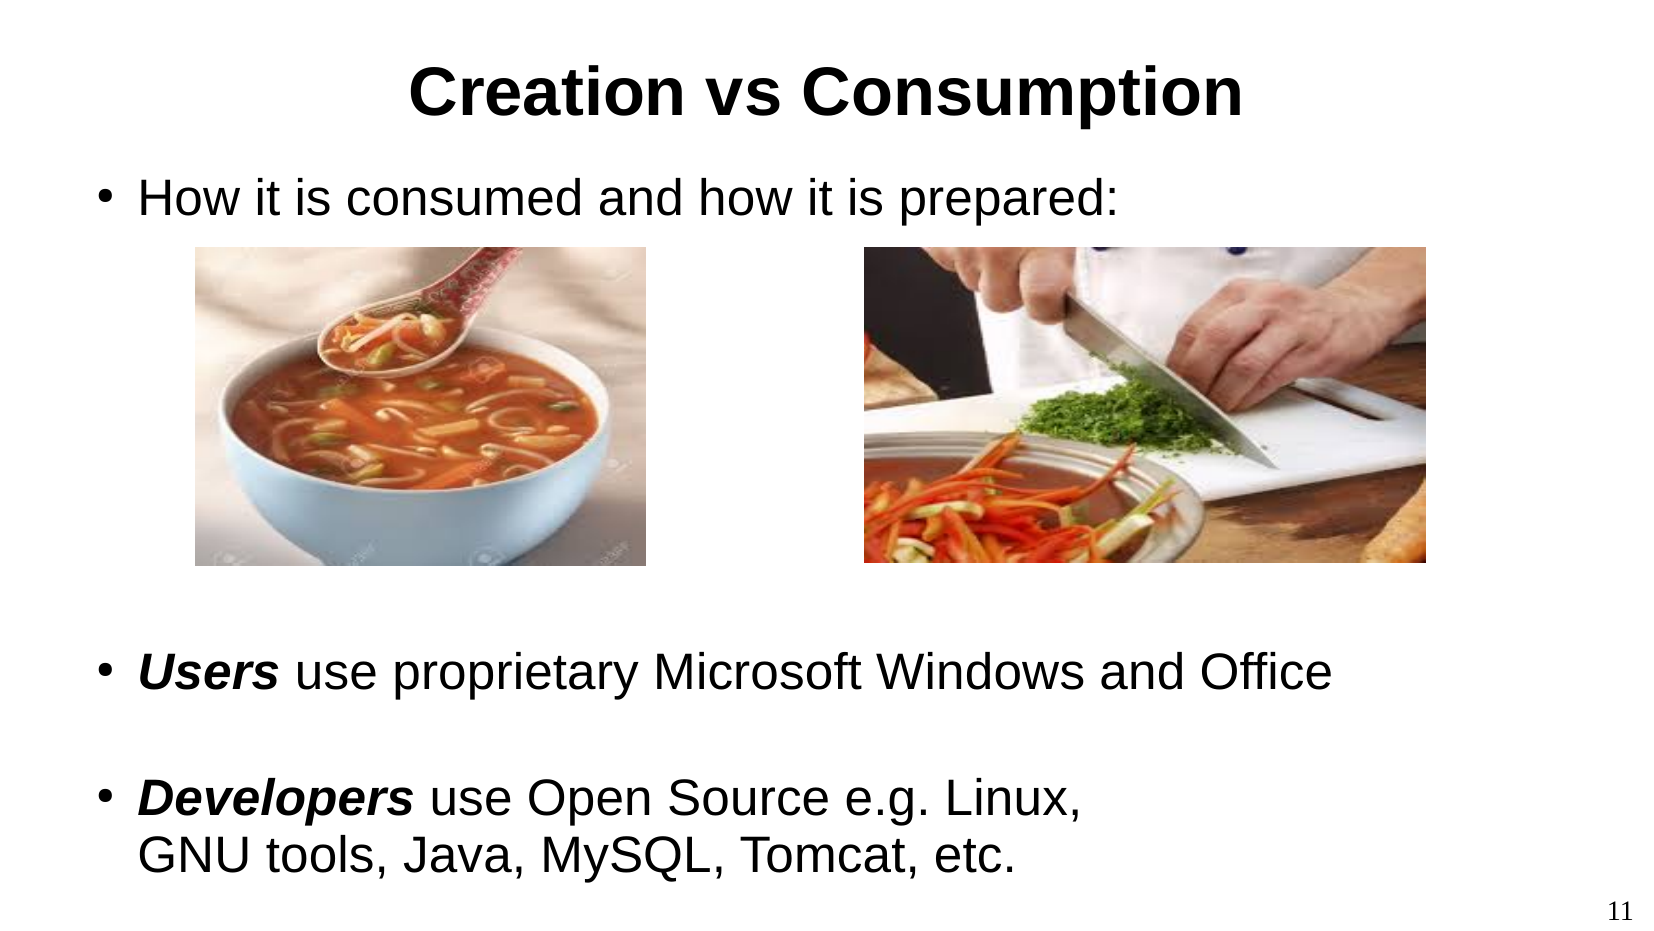

# Creation vs Consumption
How it is consumed and how it is prepared:
Users use proprietary Microsoft Windows and Office
Developers use Open Source e.g. Linux,
GNU tools, Java, MySQL, Tomcat, etc.